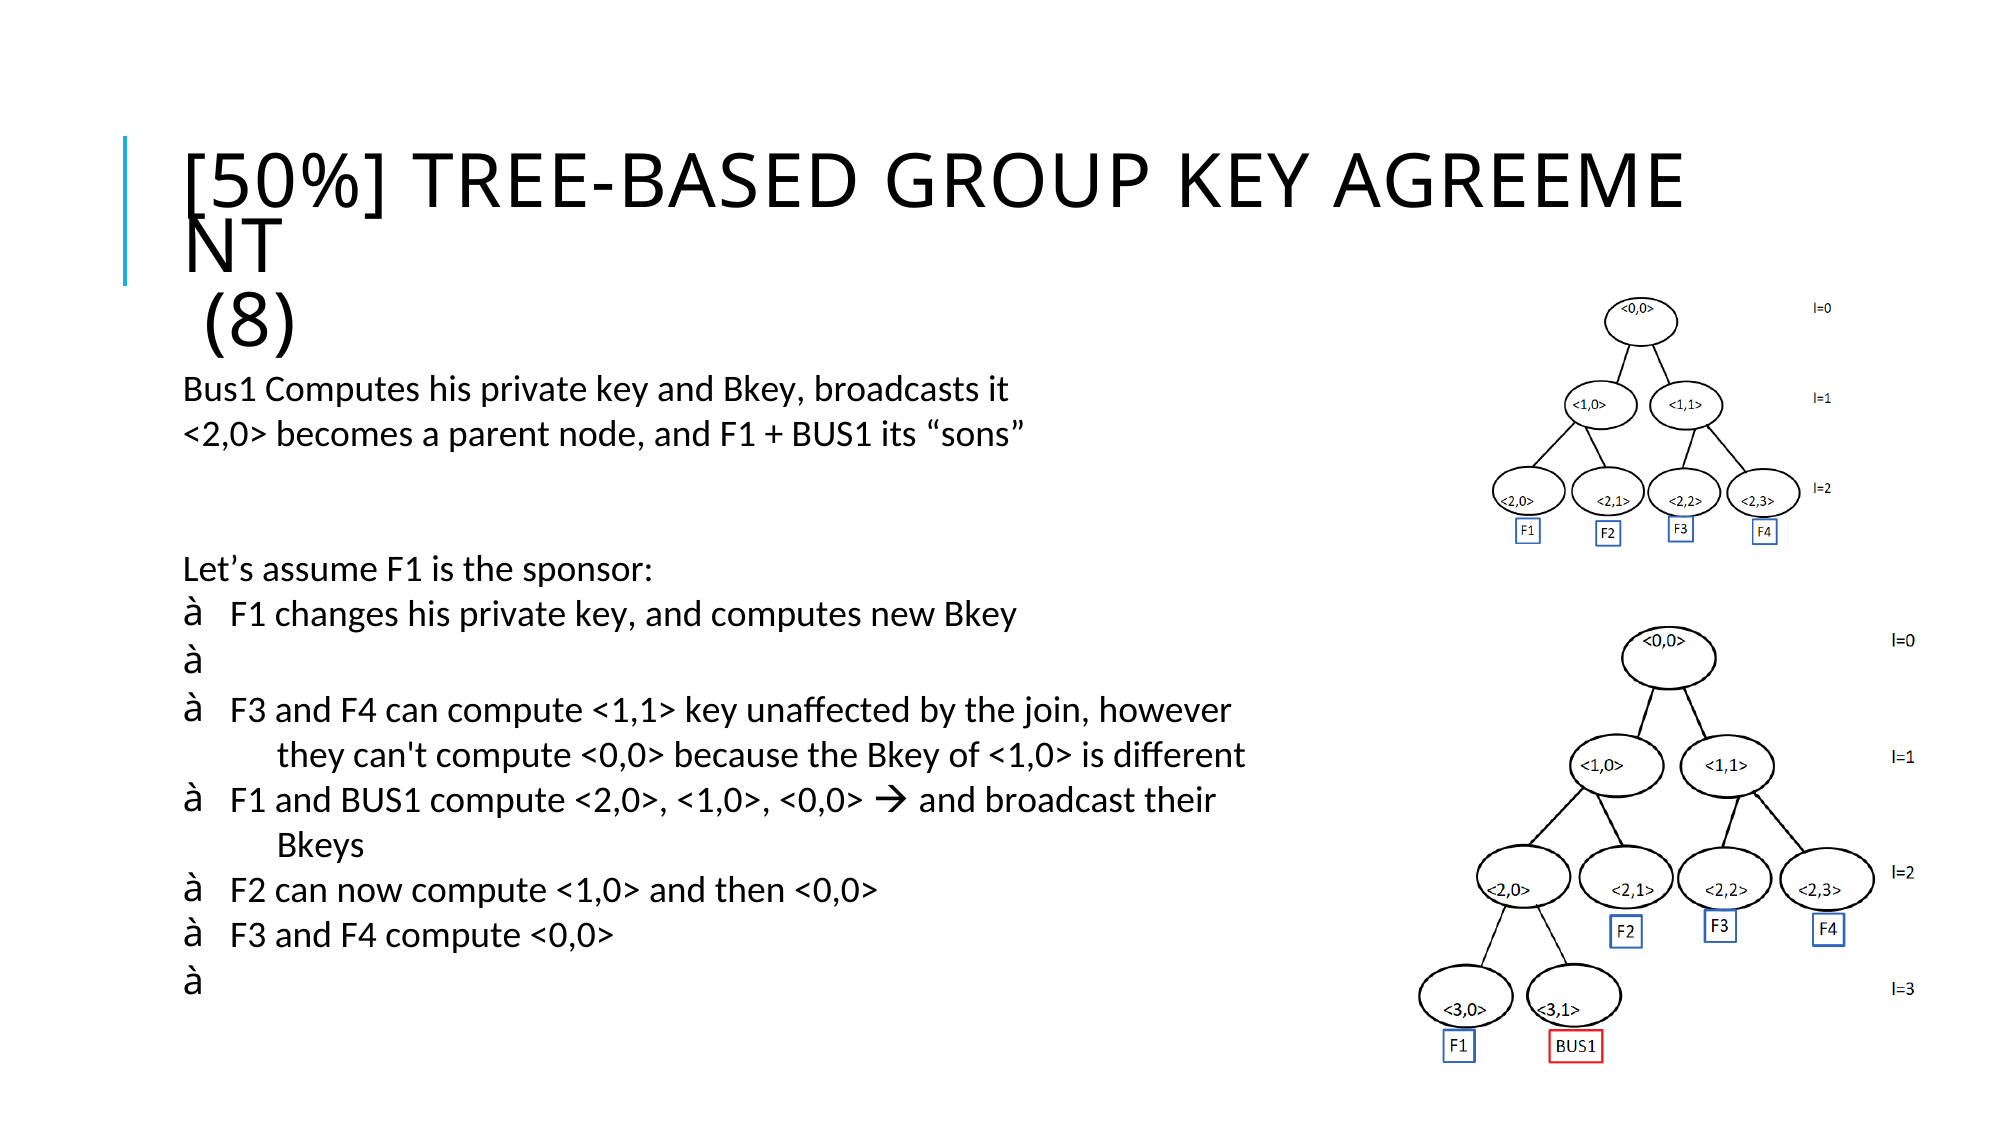

# [50%] Tree-based Group Key Agreement (8)
Bus1 Computes his private key and Bkey, broadcasts it
<2,0> becomes a parent node, and F1 + BUS1 its “sons”
Let’s assume F1 is the sponsor:
F1 changes his private key, and computes new Bkey
F3 and F4 can compute <1,1> key unaffected by the join, however they can't compute <0,0> because the Bkey of <1,0> is different
F1 and BUS1 compute <2,0>, <1,0>, <0,0>  and broadcast their Bkeys
F2 can now compute <1,0> and then <0,0>
F3 and F4 compute <0,0>